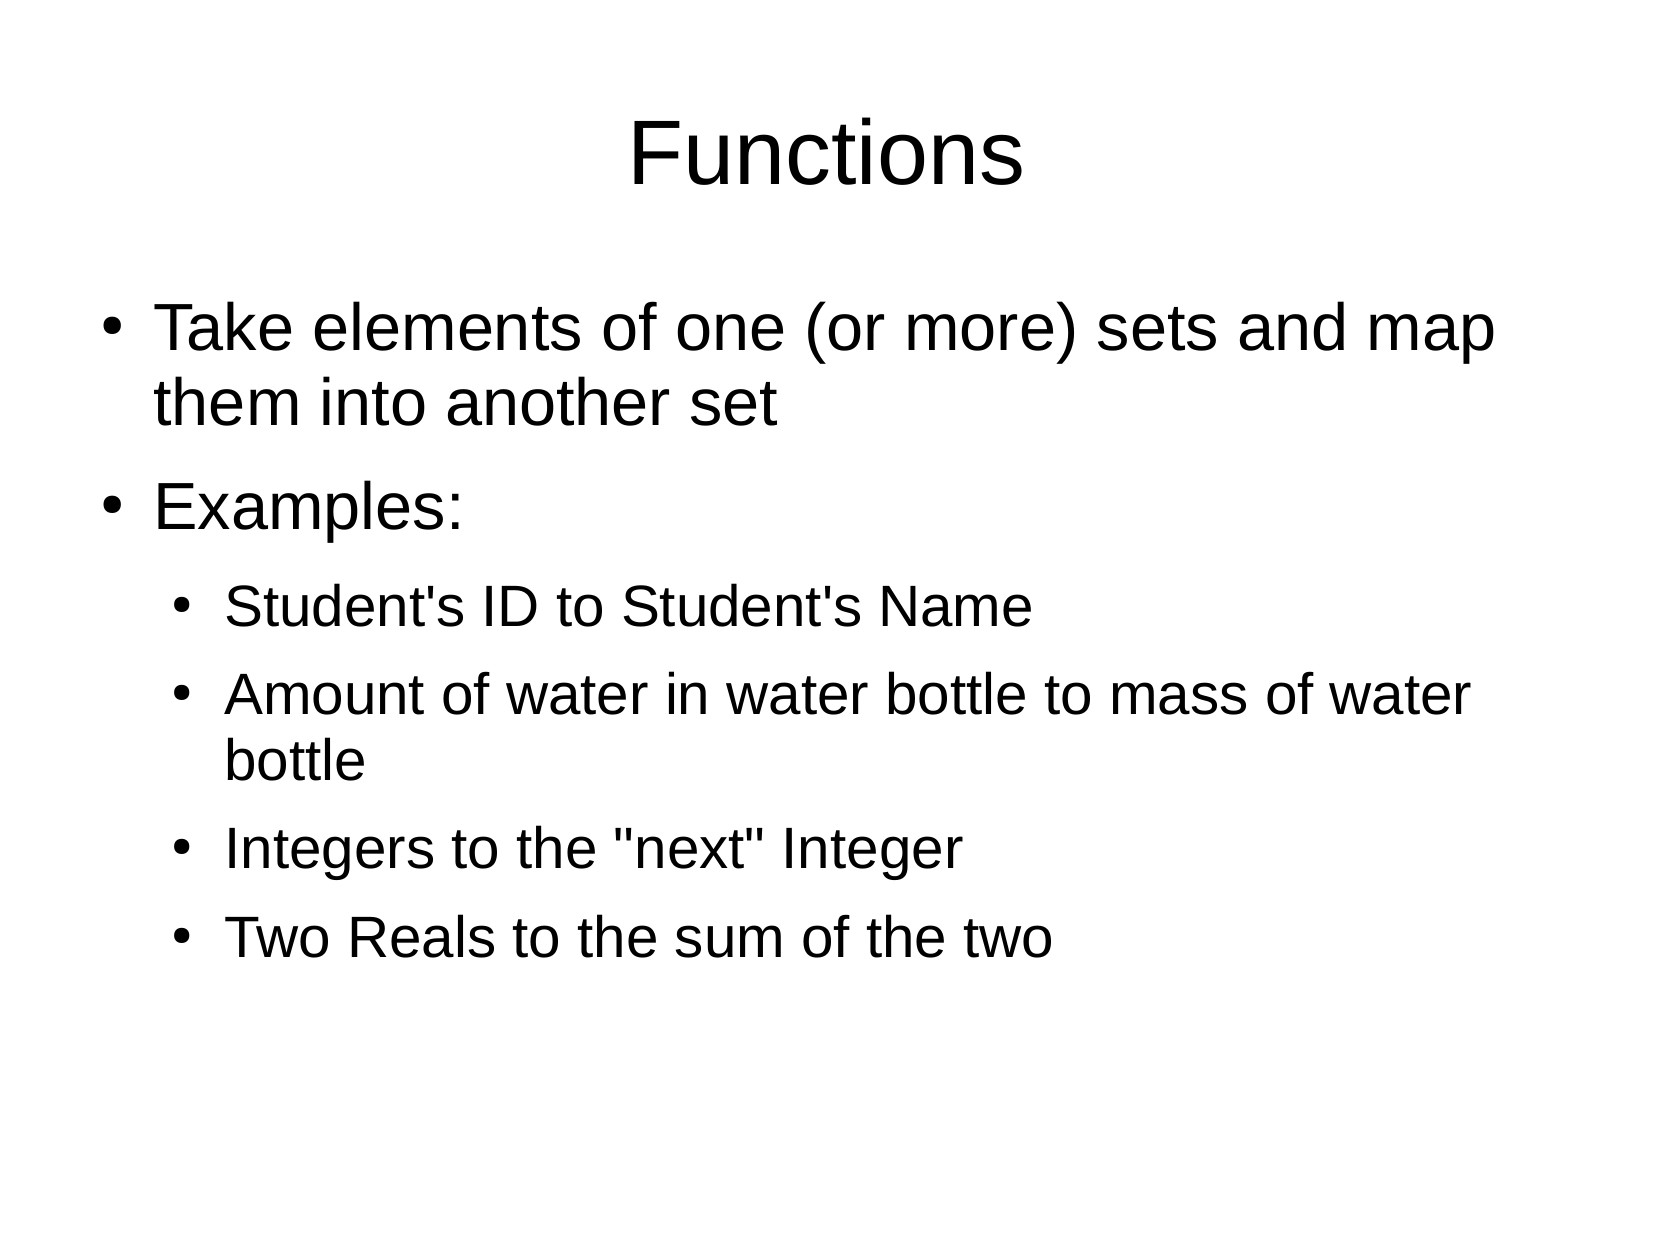

# Functions
Take elements of one (or more) sets and map them into another set
Examples:
Student's ID to Student's Name
Amount of water in water bottle to mass of water bottle
Integers to the "next" Integer
Two Reals to the sum of the two